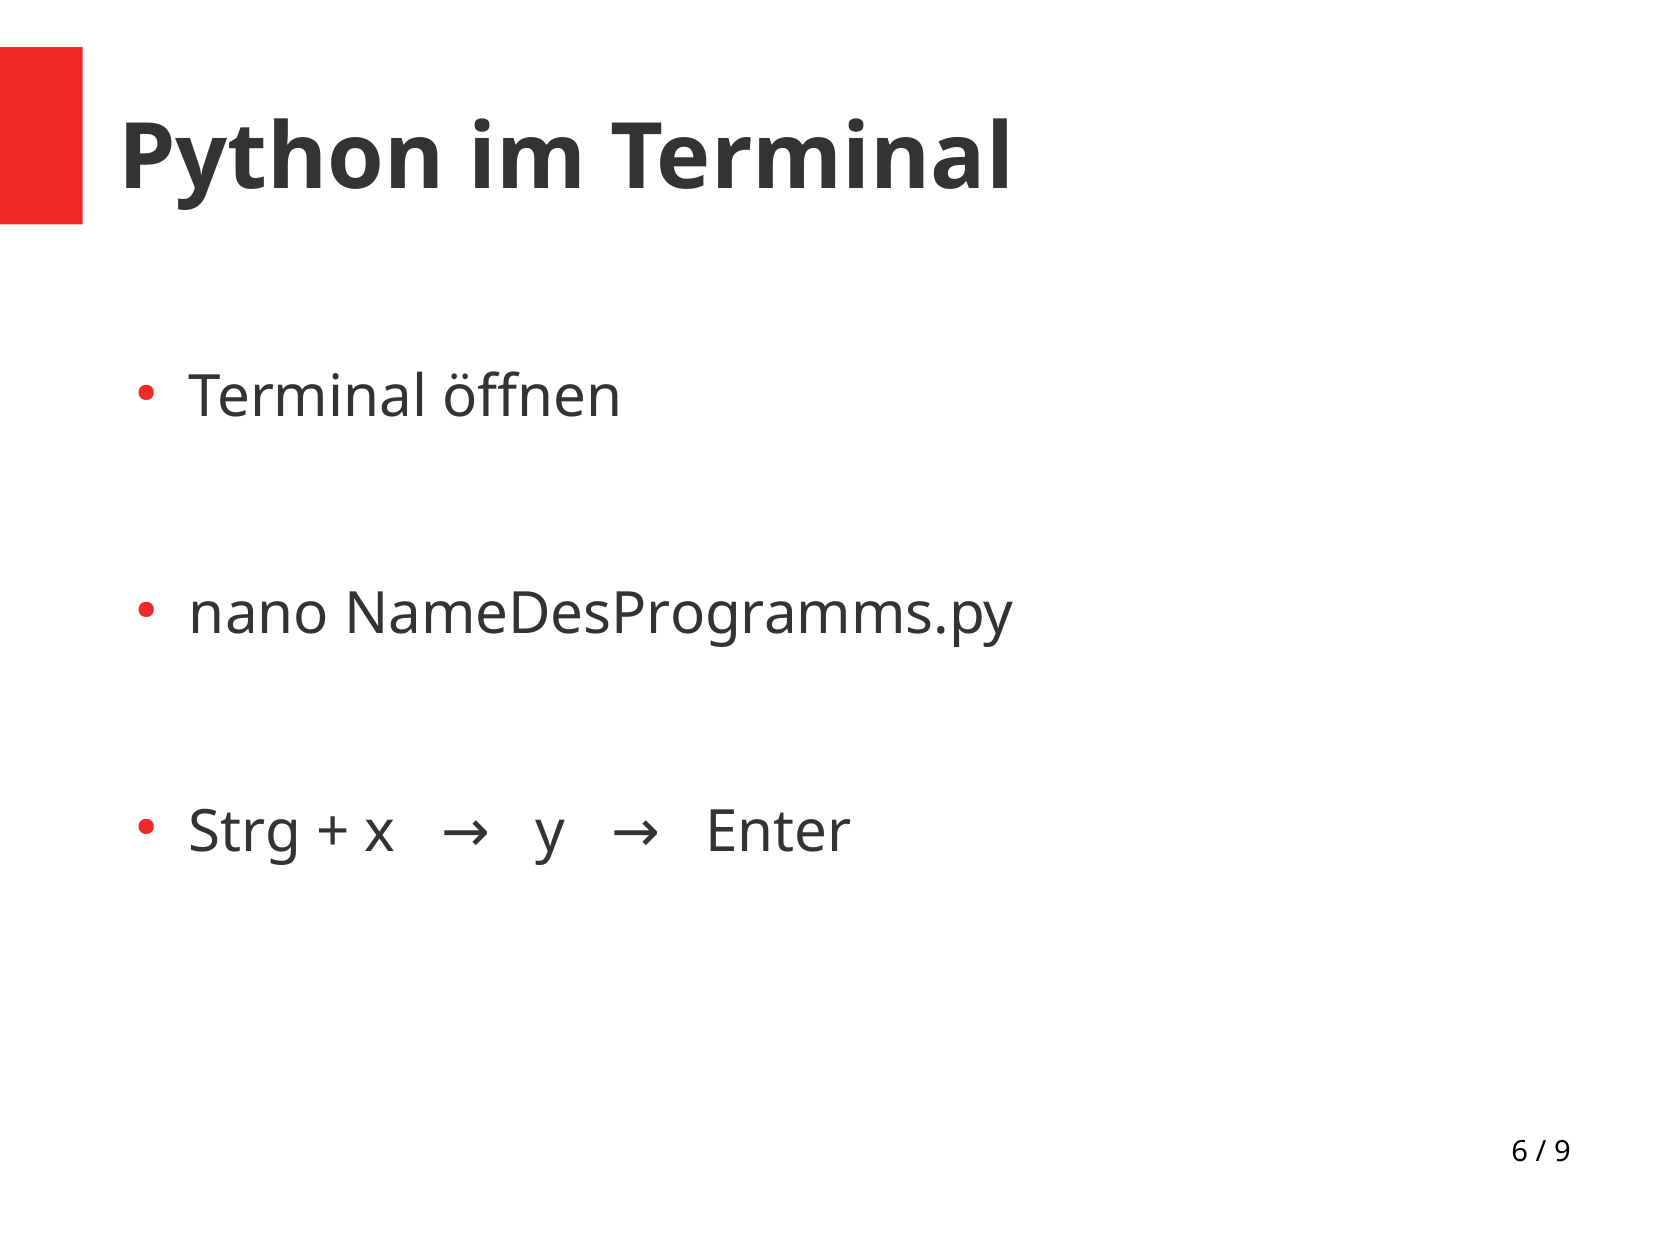

# Python im Terminal
Terminal öffnen
nano NameDesProgramms.py
Strg + x → y → Enter
6